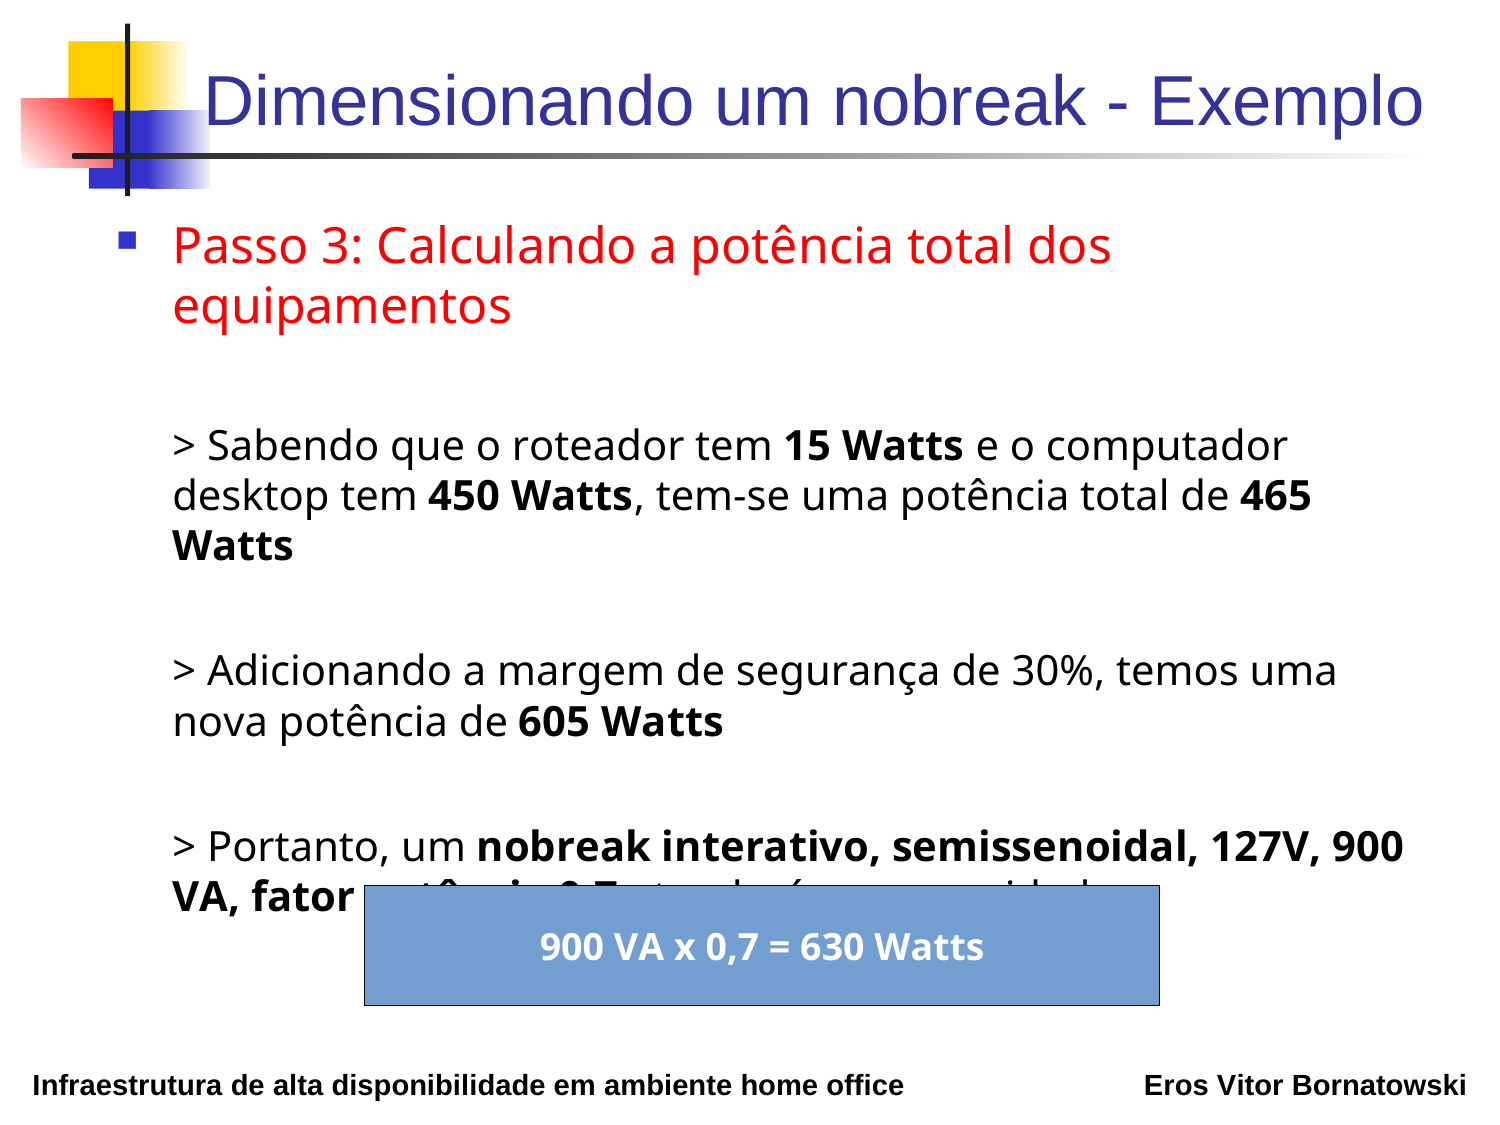

# Dimensionando um nobreak - Exemplo
Passo 3: Calculando a potência total dos equipamentos
> Sabendo que o roteador tem 15 Watts e o computador desktop tem 450 Watts, tem-se uma potência total de 465 Watts
> Adicionando a margem de segurança de 30%, temos uma nova potência de 605 Watts
> Portanto, um nobreak interativo, semissenoidal, 127V, 900 VA, fator potência 0,7 atenderá as necessidades
900 VA x 0,7 = 630 Watts